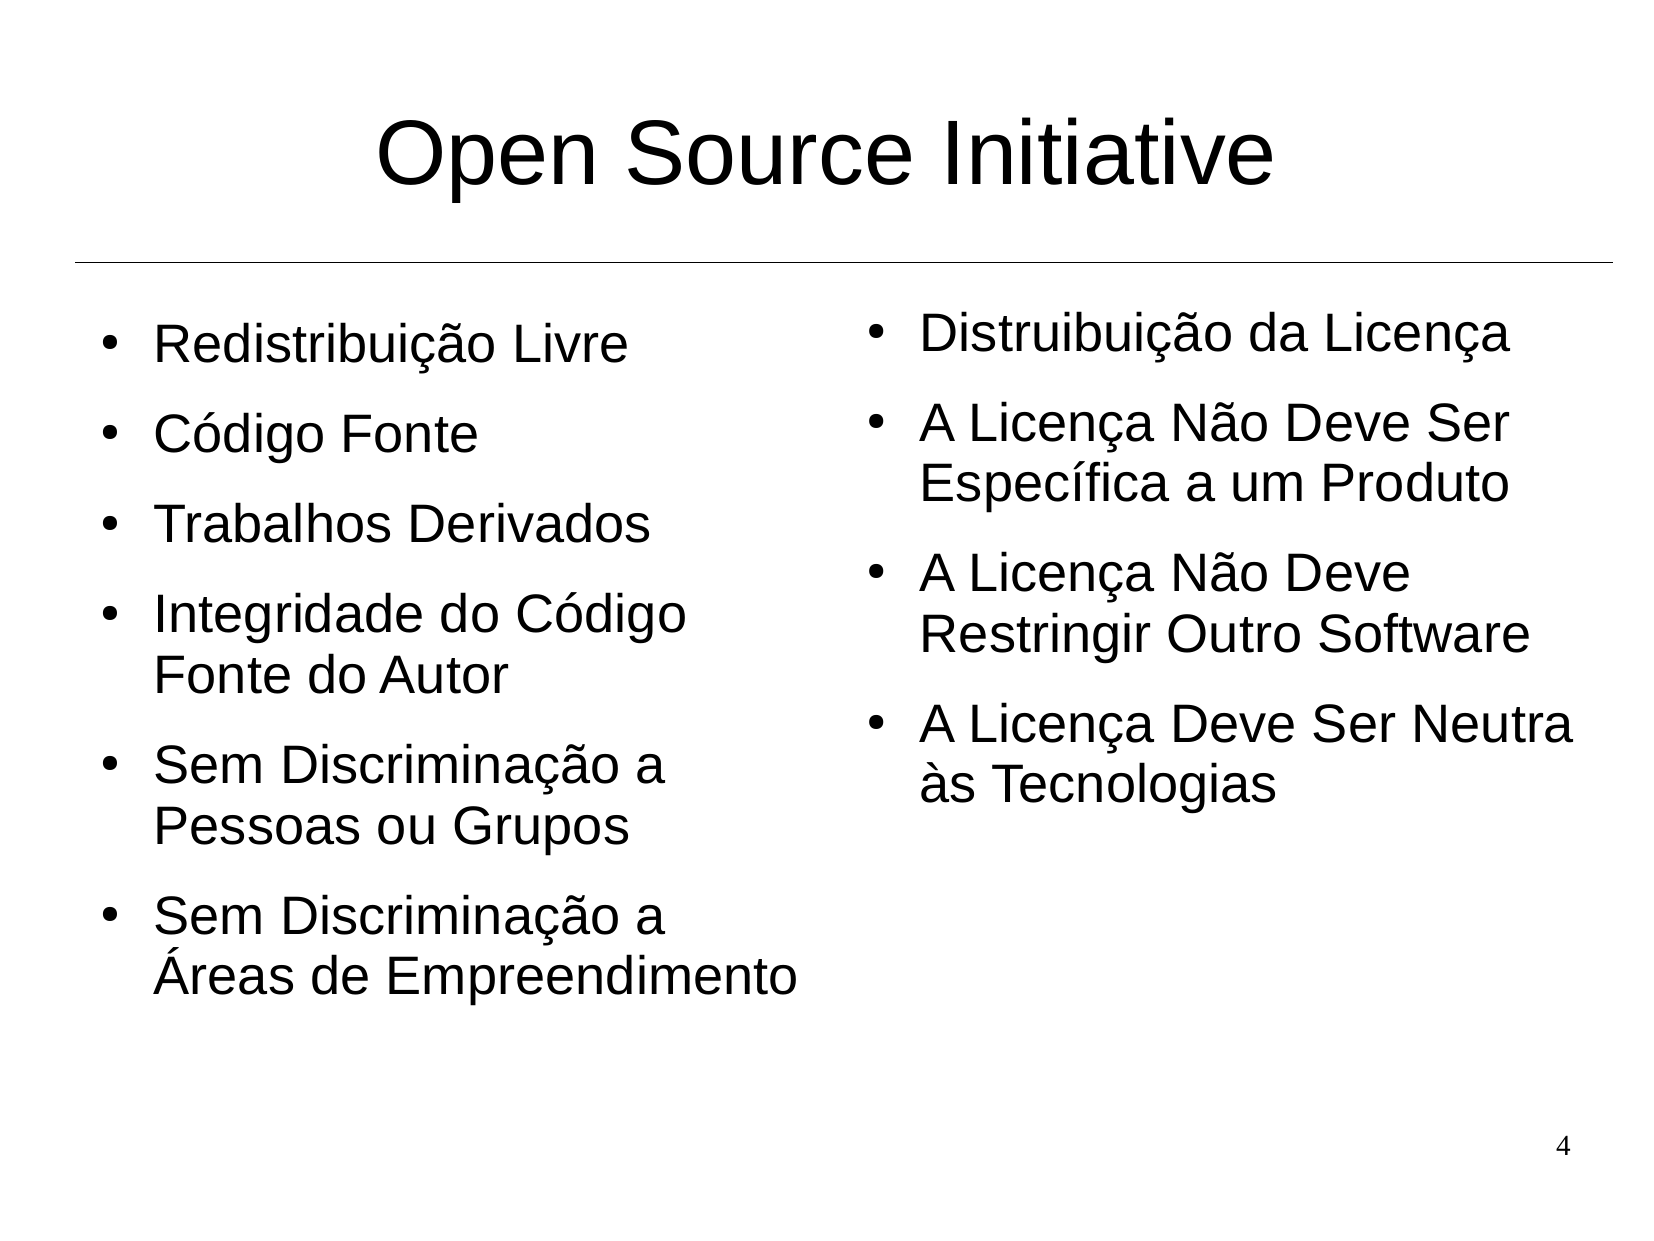

# Open Source Initiative
Distruibuição da Licença
A Licença Não Deve Ser Específica a um Produto
A Licença Não Deve Restringir Outro Software
A Licença Deve Ser Neutra às Tecnologias
Redistribuição Livre
Código Fonte
Trabalhos Derivados
Integridade do Código Fonte do Autor
Sem Discriminação a Pessoas ou Grupos
Sem Discriminação a Áreas de Empreendimento
4